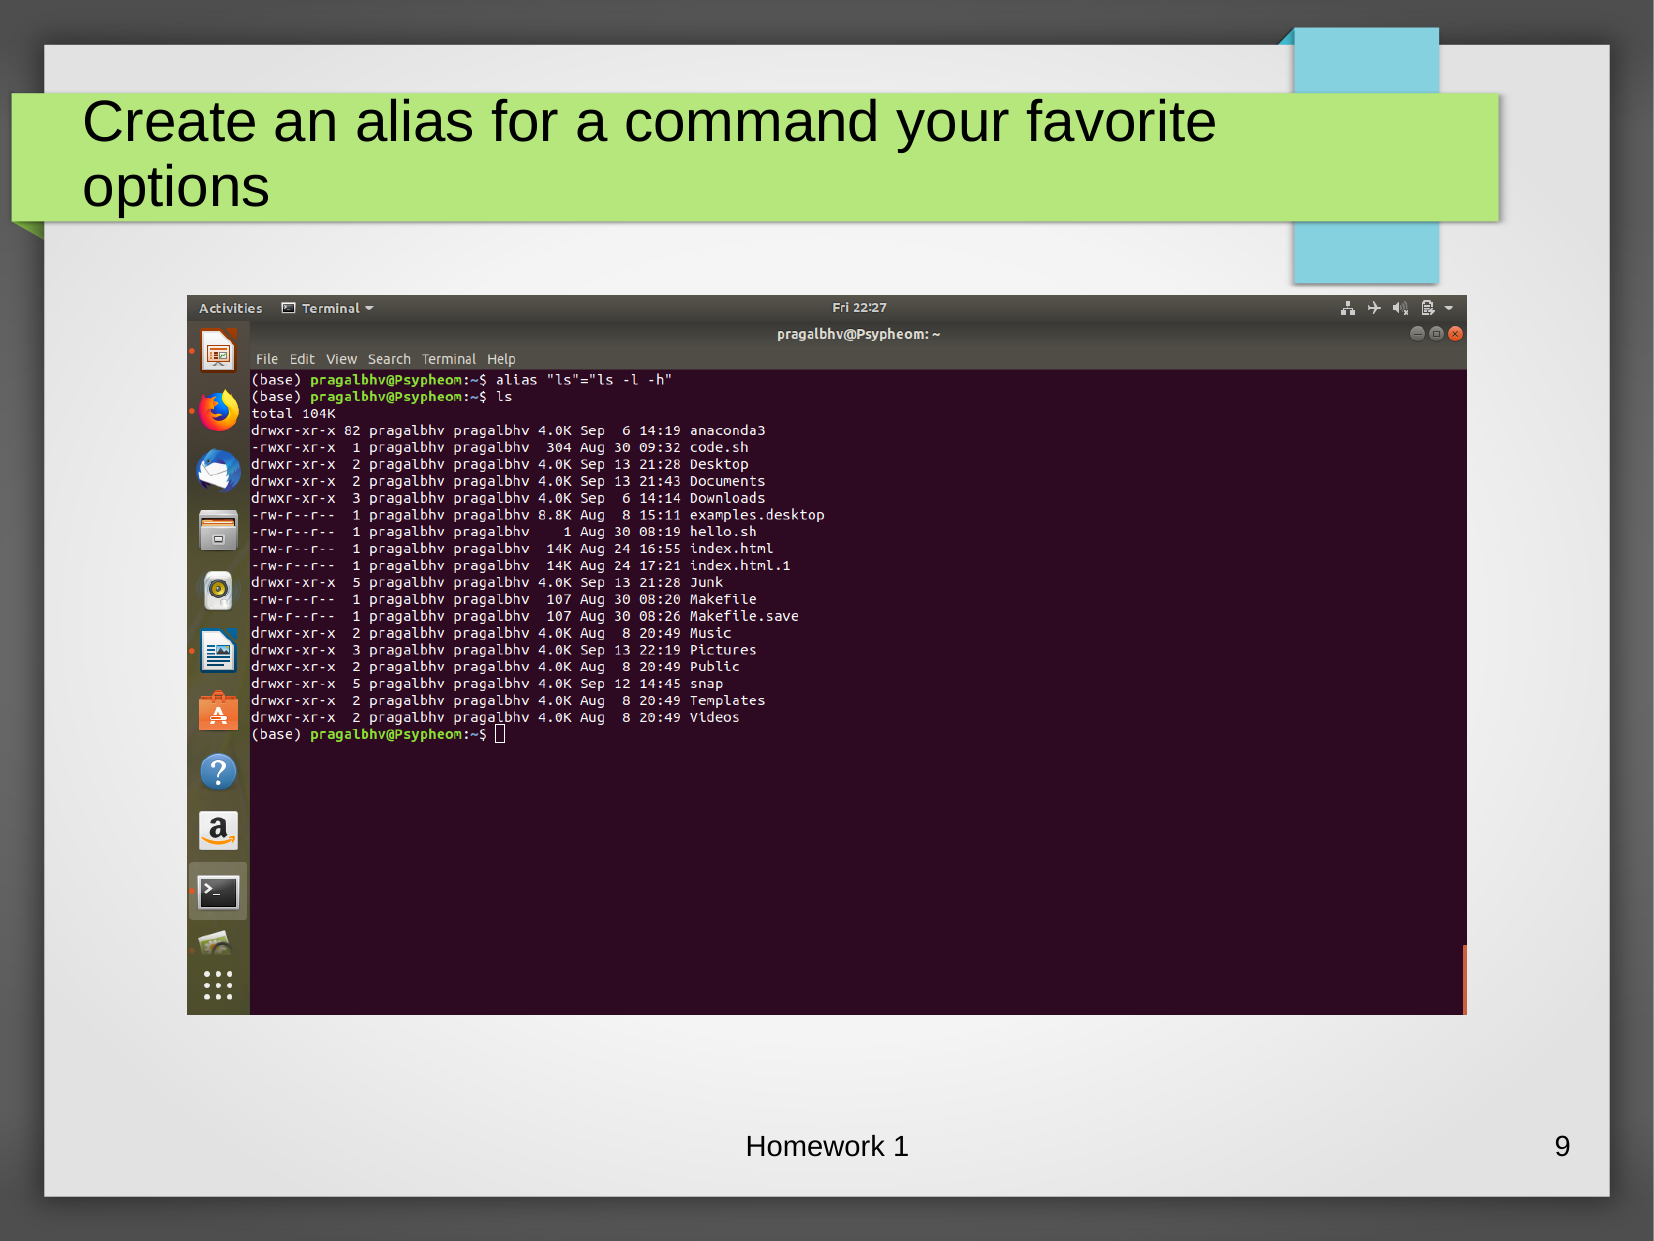

# Create an alias for a command your favorite options
Homework 1
9